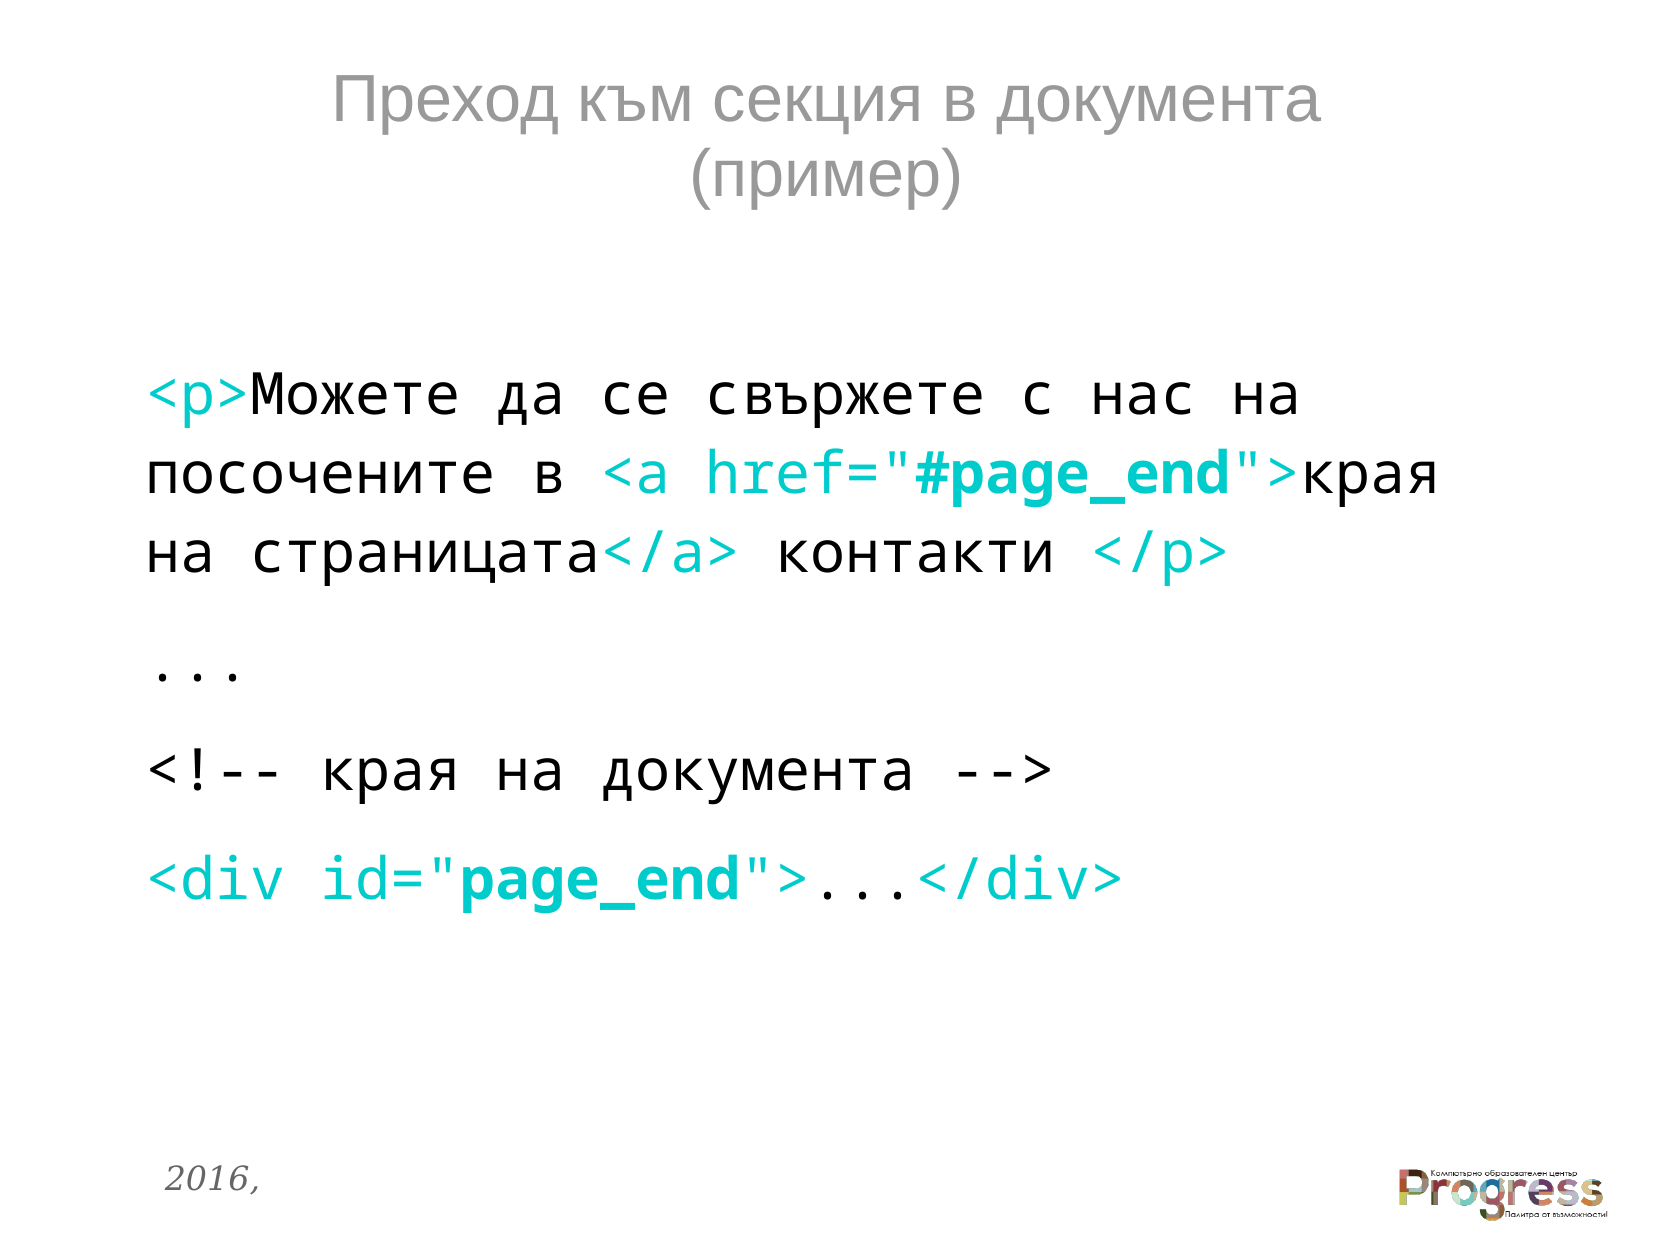

# Преход към секция в документа (пример)
<p>Можете да се свържете с нас на посочените в <a href="#page_end">края на страницата</a> контакти </p>
...
<!-- края на документа -->
<div id="page_end">...</div>
2016,